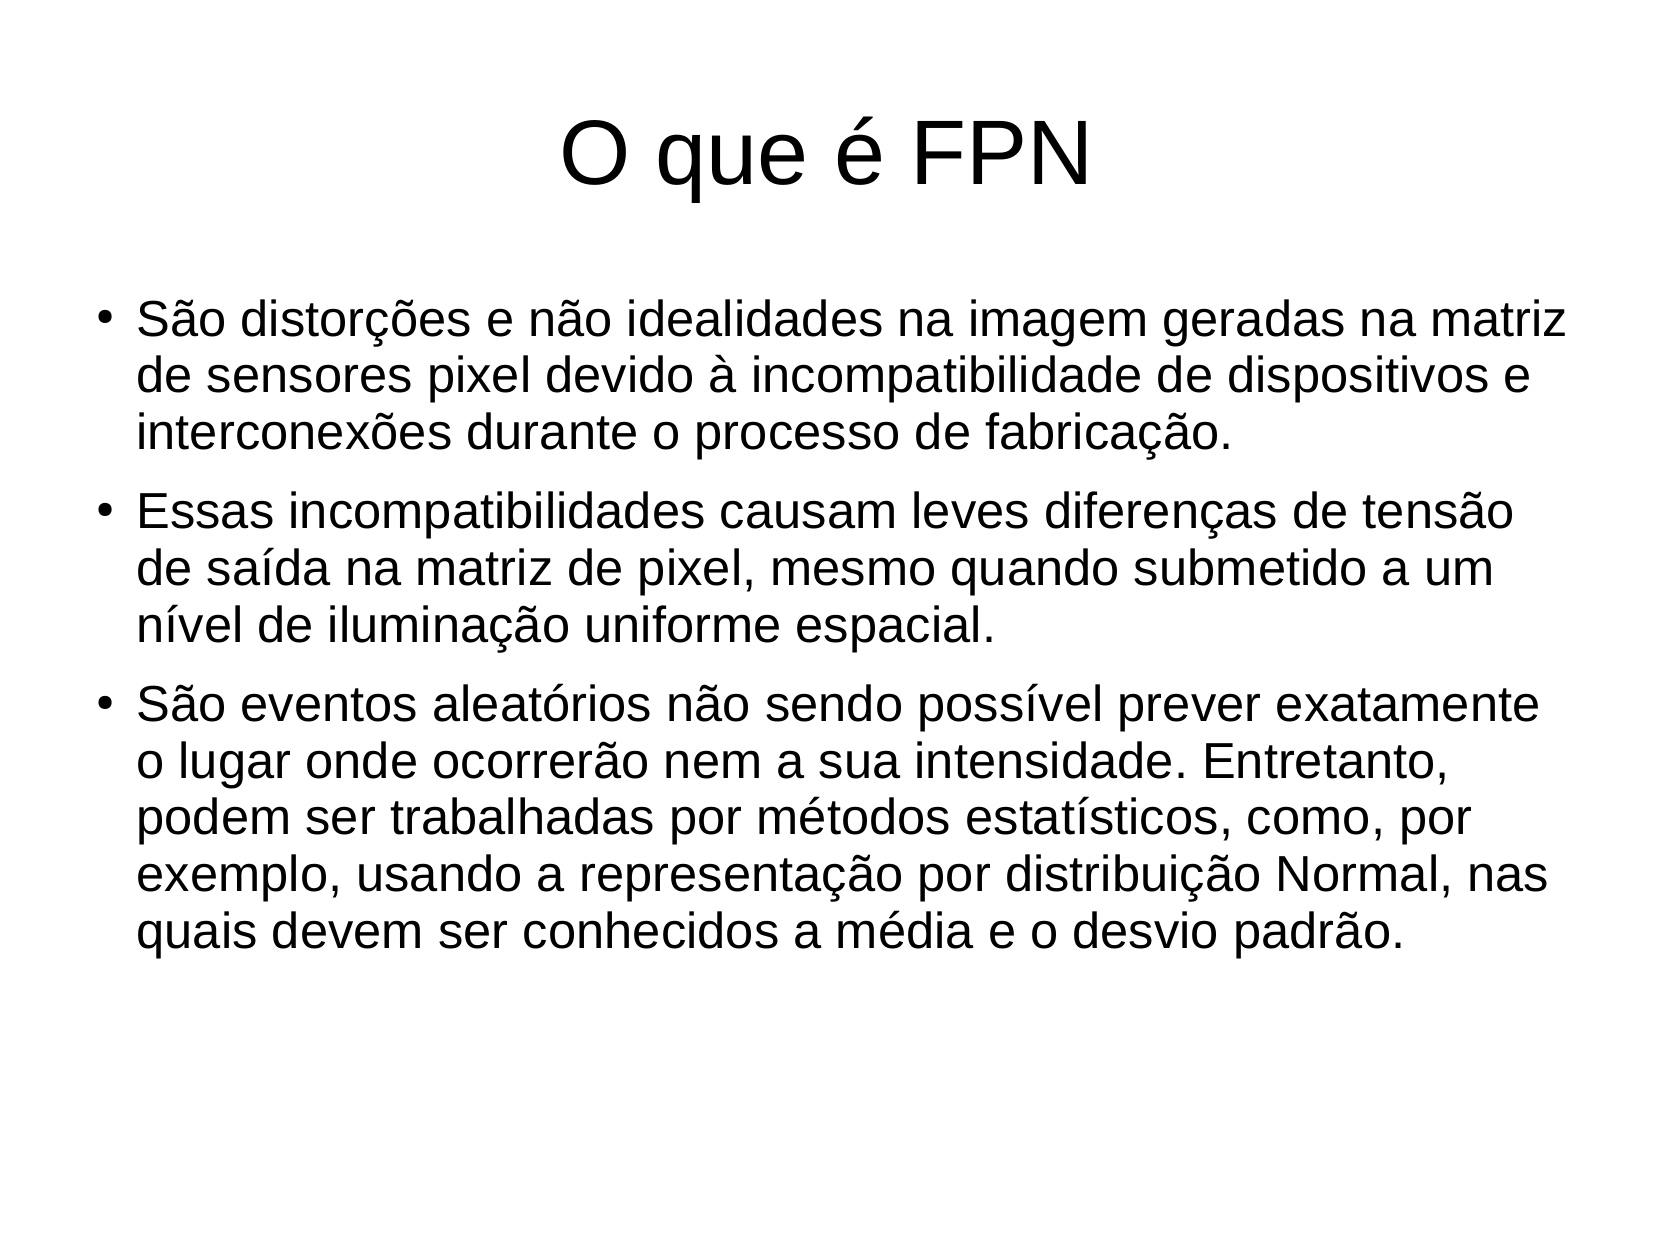

# O que é FPN
São distorções e não idealidades na imagem geradas na matriz de sensores pixel devido à incompatibilidade de dispositivos e interconexões durante o processo de fabricação.
Essas incompatibilidades causam leves diferenças de tensão de saída na matriz de pixel, mesmo quando submetido a um nível de iluminação uniforme espacial.
São eventos aleatórios não sendo possível prever exatamente o lugar onde ocorrerão nem a sua intensidade. Entretanto, podem ser trabalhadas por métodos estatísticos, como, por exemplo, usando a representação por distribuição Normal, nas quais devem ser conhecidos a média e o desvio padrão.